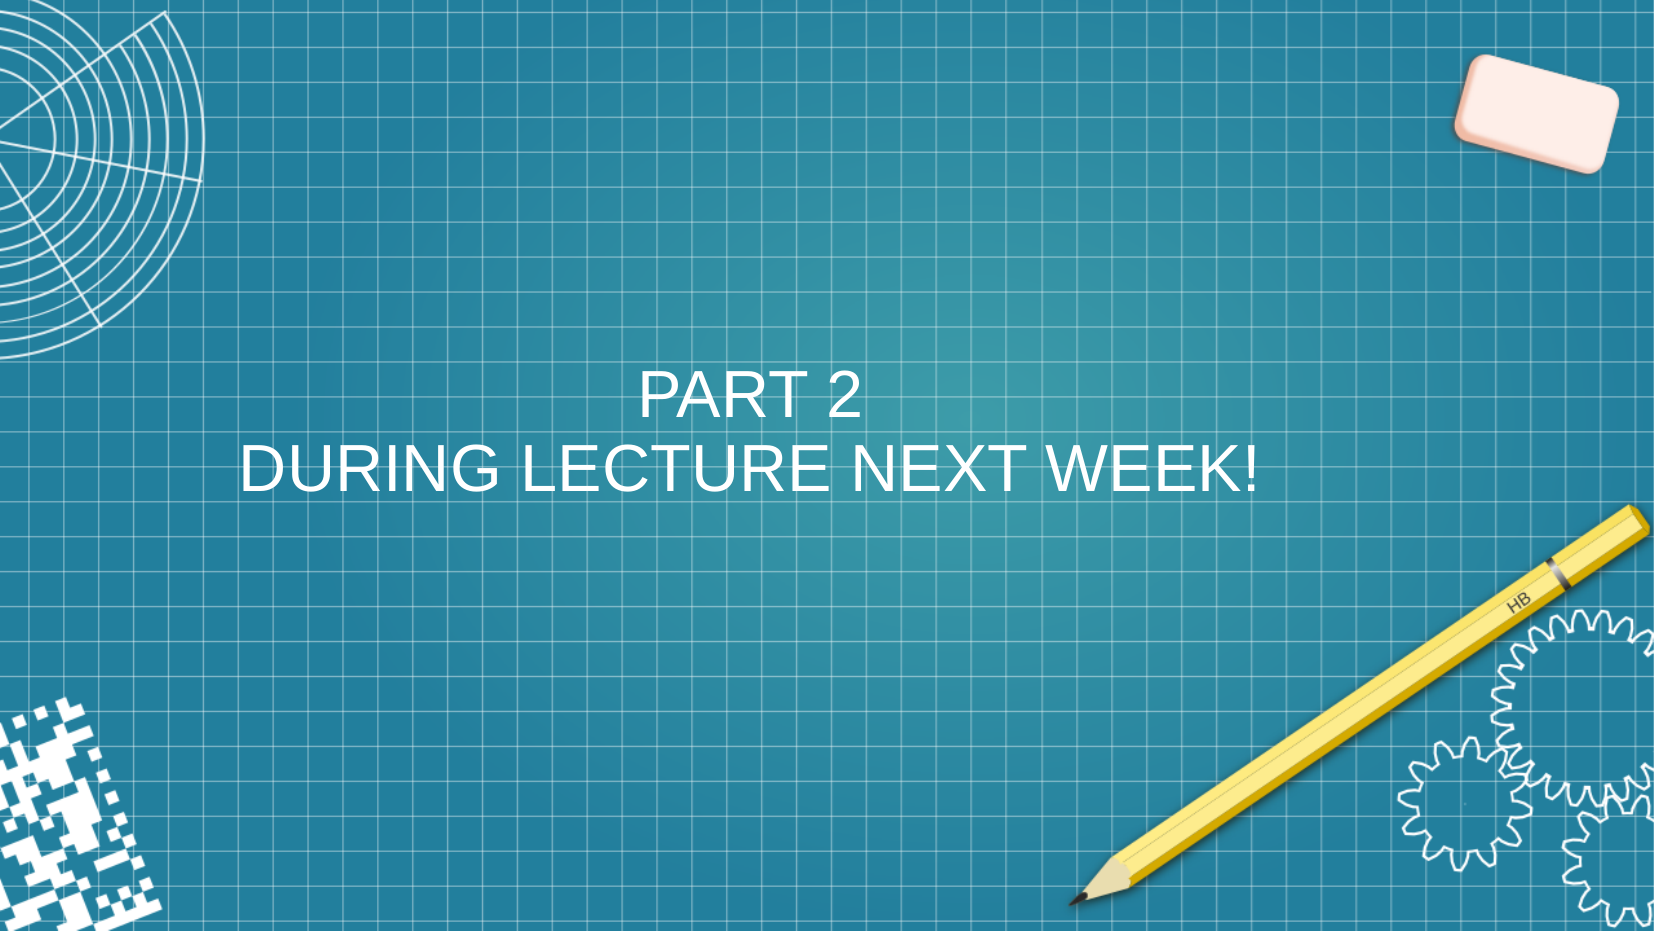

# PART 2 DURING LECTURE NEXT WEEK!